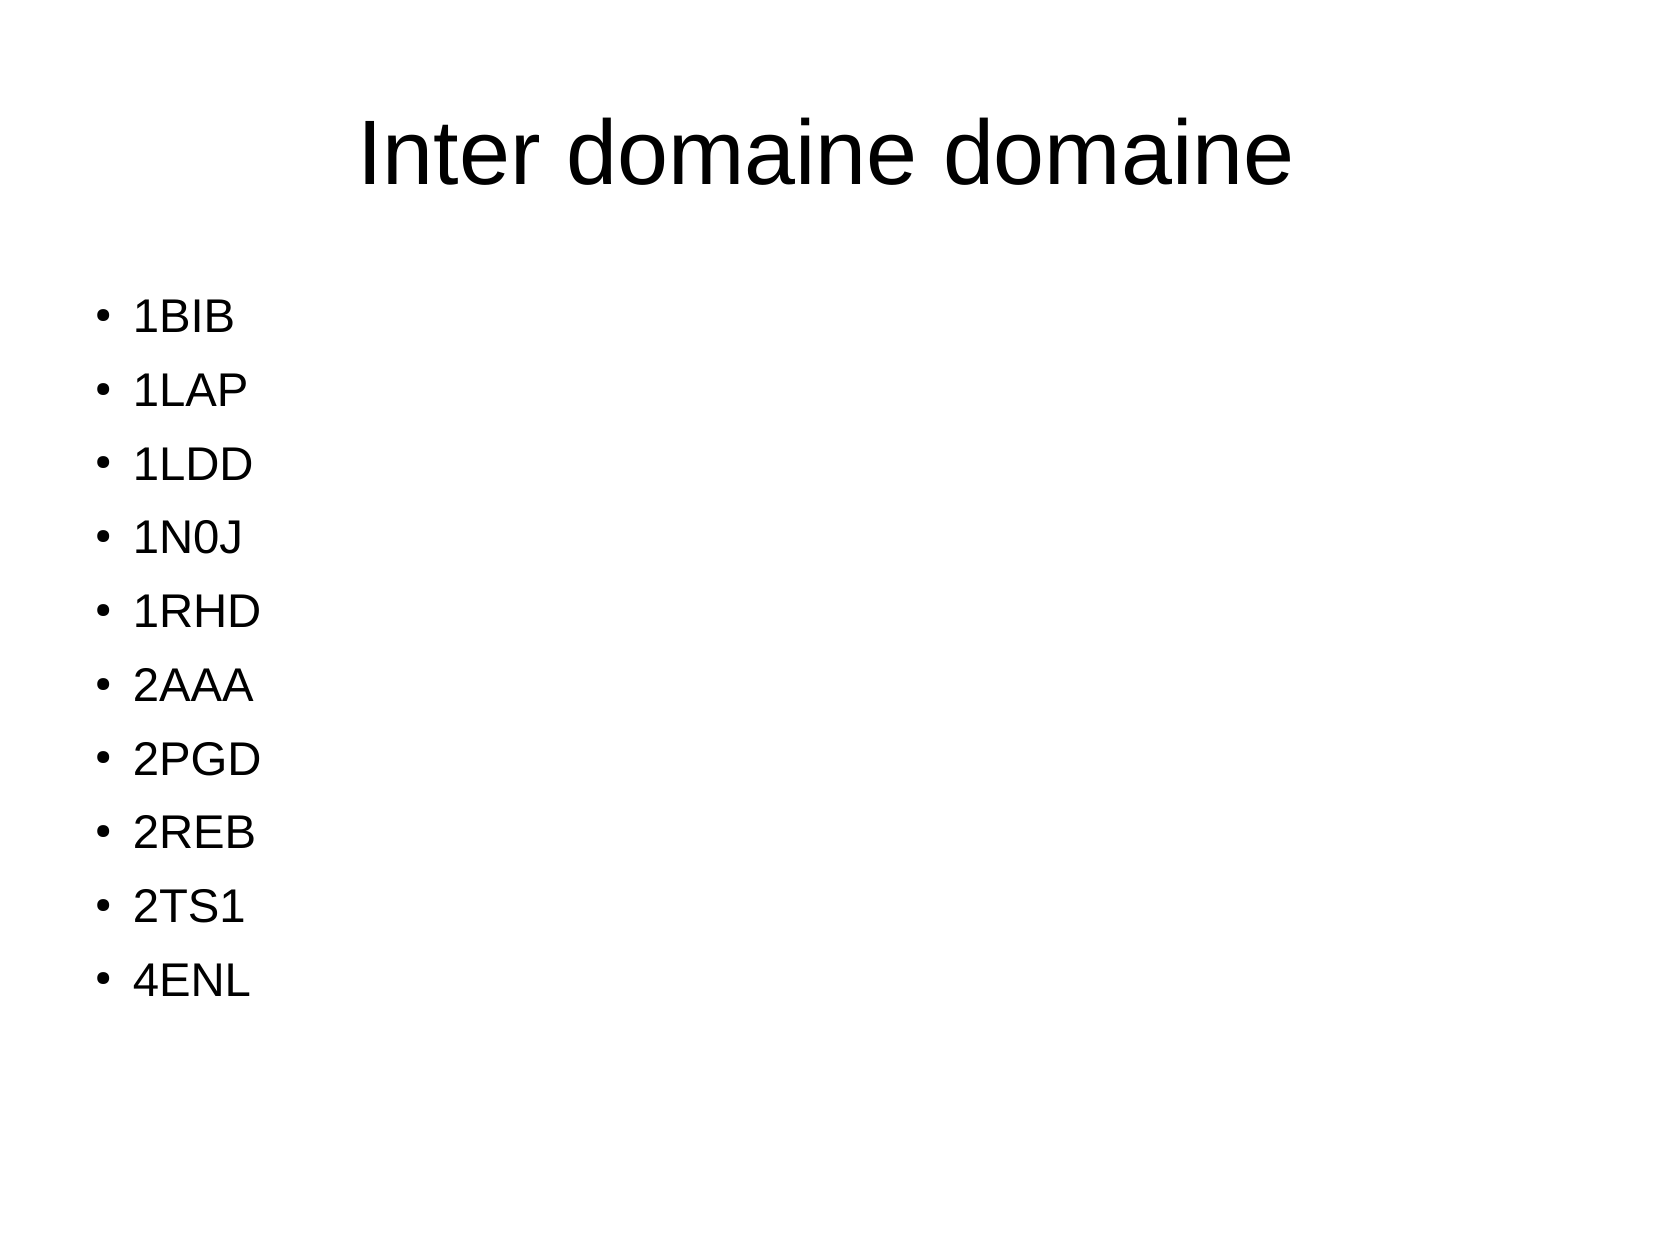

# Inter domaine domaine
1BIB
1LAP
1LDD
1N0J
1RHD
2AAA
2PGD
2REB
2TS1
4ENL